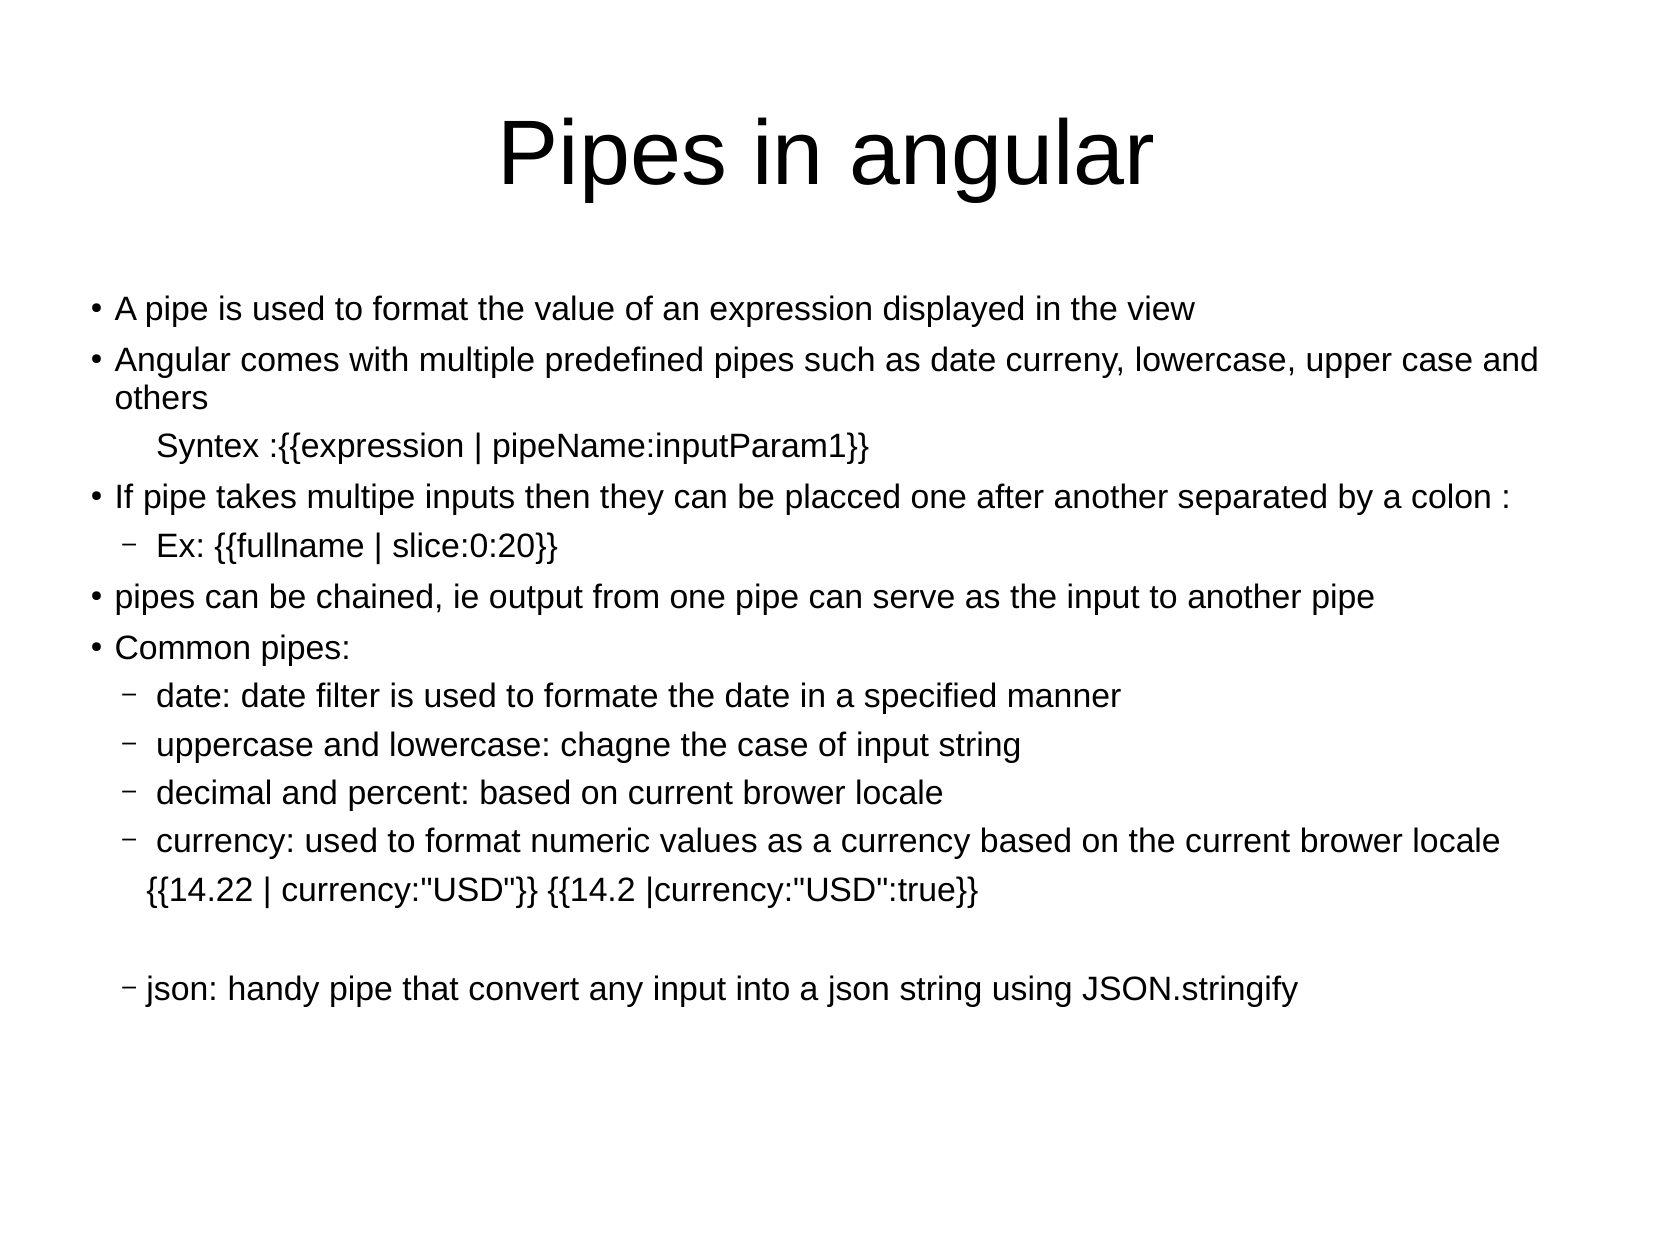

# Pipes in angular
A pipe is used to format the value of an expression displayed in the view
Angular comes with multiple predefined pipes such as date curreny, lowercase, upper case and others
 Syntex :{{expression | pipeName:inputParam1}}
If pipe takes multipe inputs then they can be placced one after another separated by a colon :
 Ex: {{fullname | slice:0:20}}
pipes can be chained, ie output from one pipe can serve as the input to another pipe
Common pipes:
 date: date filter is used to formate the date in a specified manner
 uppercase and lowercase: chagne the case of input string
 decimal and percent: based on current brower locale
 currency: used to format numeric values as a currency based on the current brower locale
{{14.22 | currency:"USD"}} {{14.2 |currency:"USD":true}}
json: handy pipe that convert any input into a json string using JSON.stringify